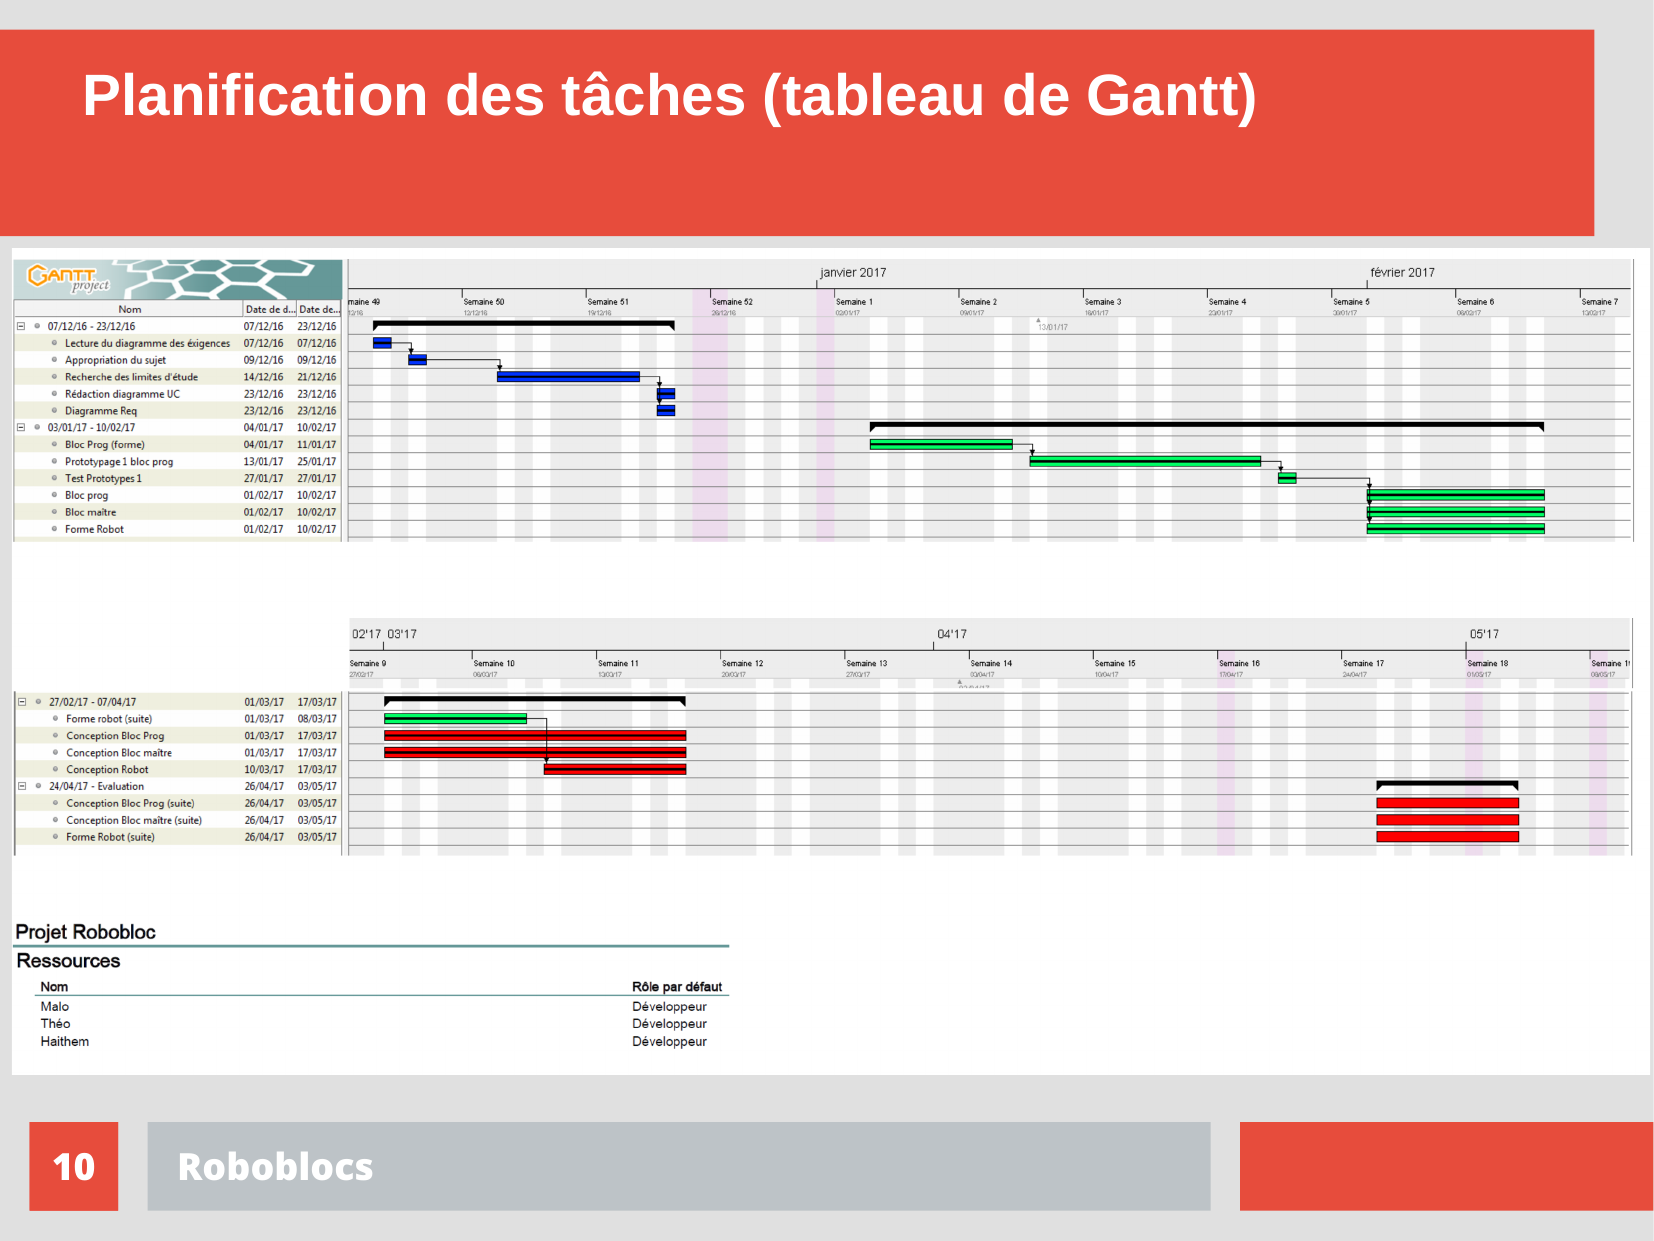

# Planification des tâches (tableau de Gantt)
10
Roboblocs